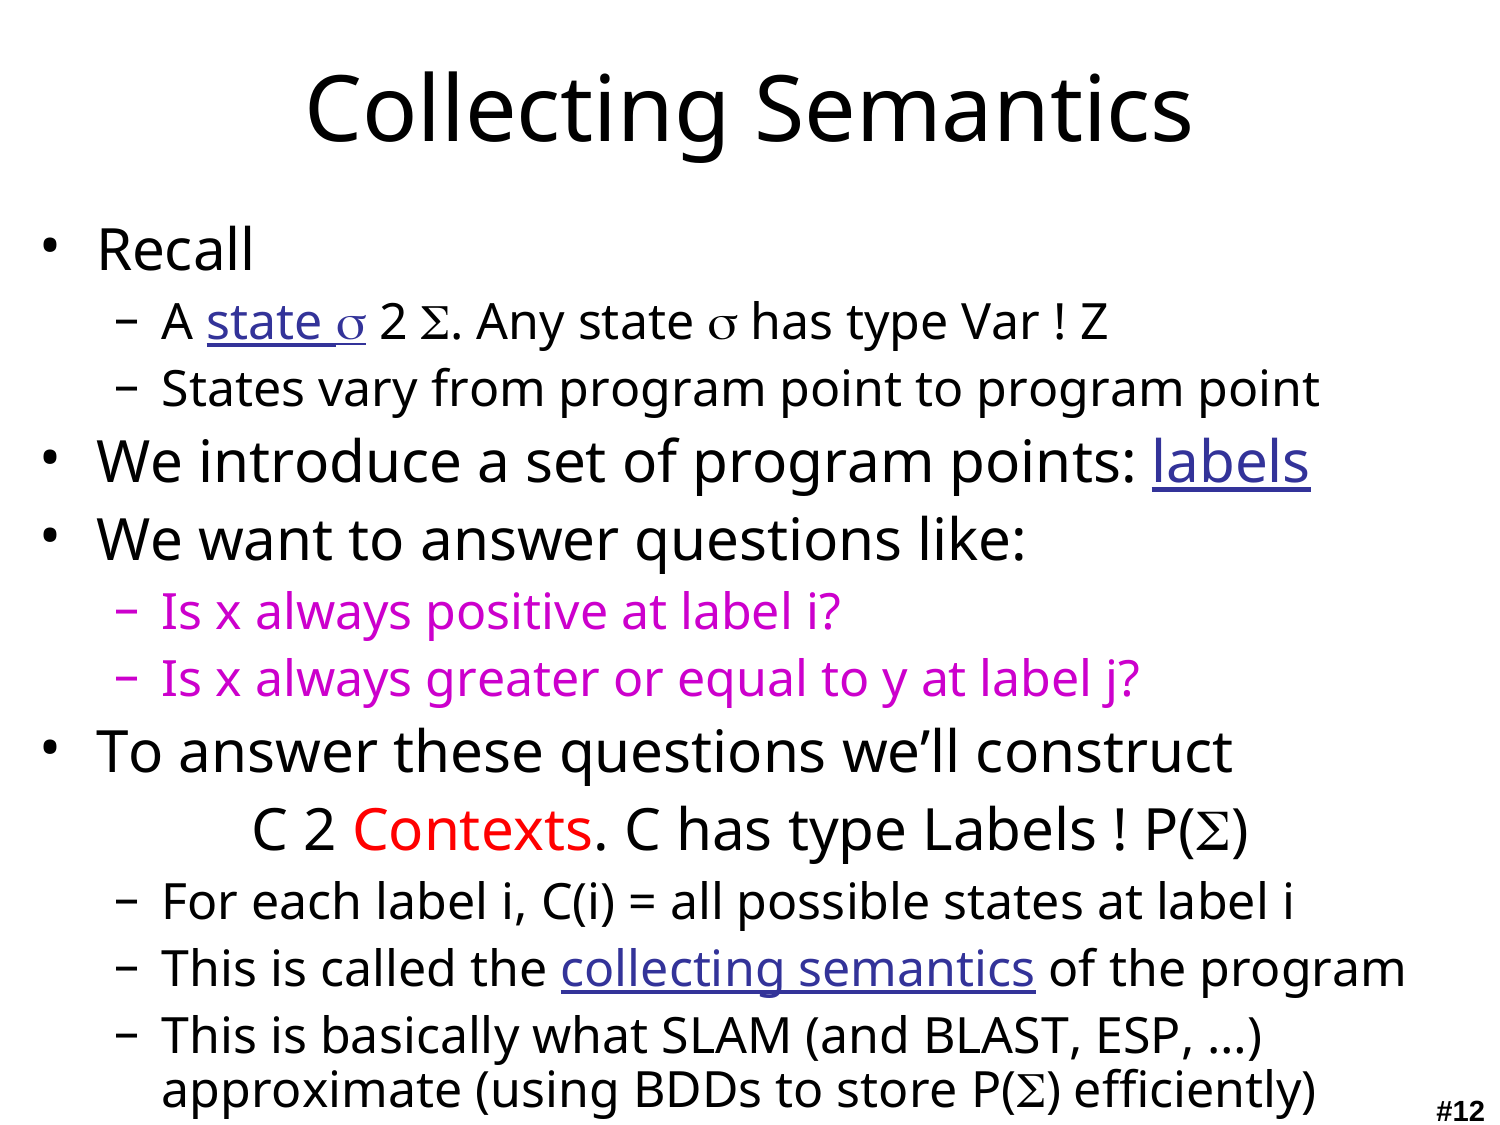

# Collecting Semantics
Recall
A state  2 . Any state  has type Var ! Z
States vary from program point to program point
We introduce a set of program points: labels
We want to answer questions like:
Is x always positive at label i?
Is x always greater or equal to y at label j?
To answer these questions we’ll construct
C 2 Contexts. C has type Labels ! P()
For each label i, C(i) = all possible states at label i
This is called the collecting semantics of the program
This is basically what SLAM (and BLAST, ESP, …) approximate (using BDDs to store P() efficiently)
12